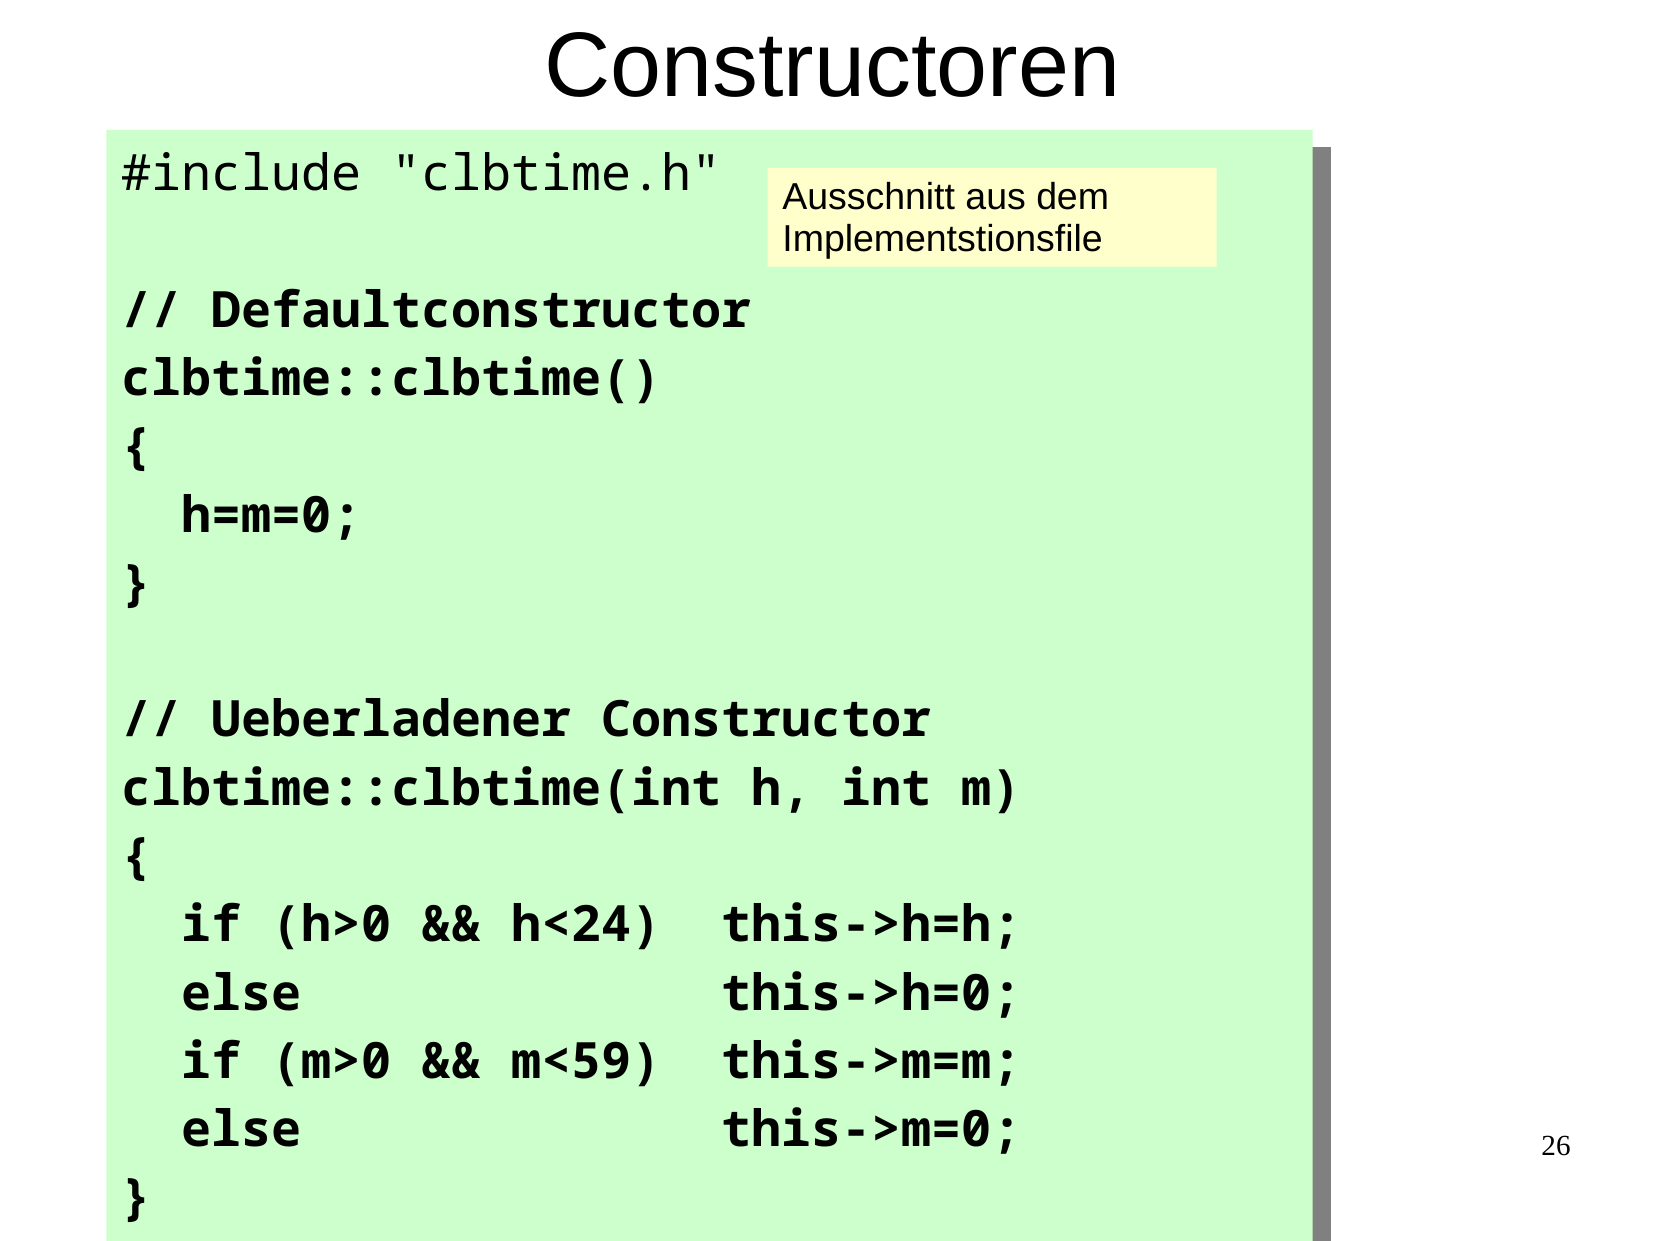

# Constructoren
#include "clbtime.h"
// Defaultconstructor
clbtime::clbtime()
{
 h=m=0;
}
// Ueberladener Constructor
clbtime::clbtime(int h, int m)
{
 if (h>0 && h<24) this->h=h;
 else this->h=0;
 if (m>0 && m<59) this->m=m;
 else this->m=0;
}
. . .
Ausschnitt aus dem Implementstionsfile
26